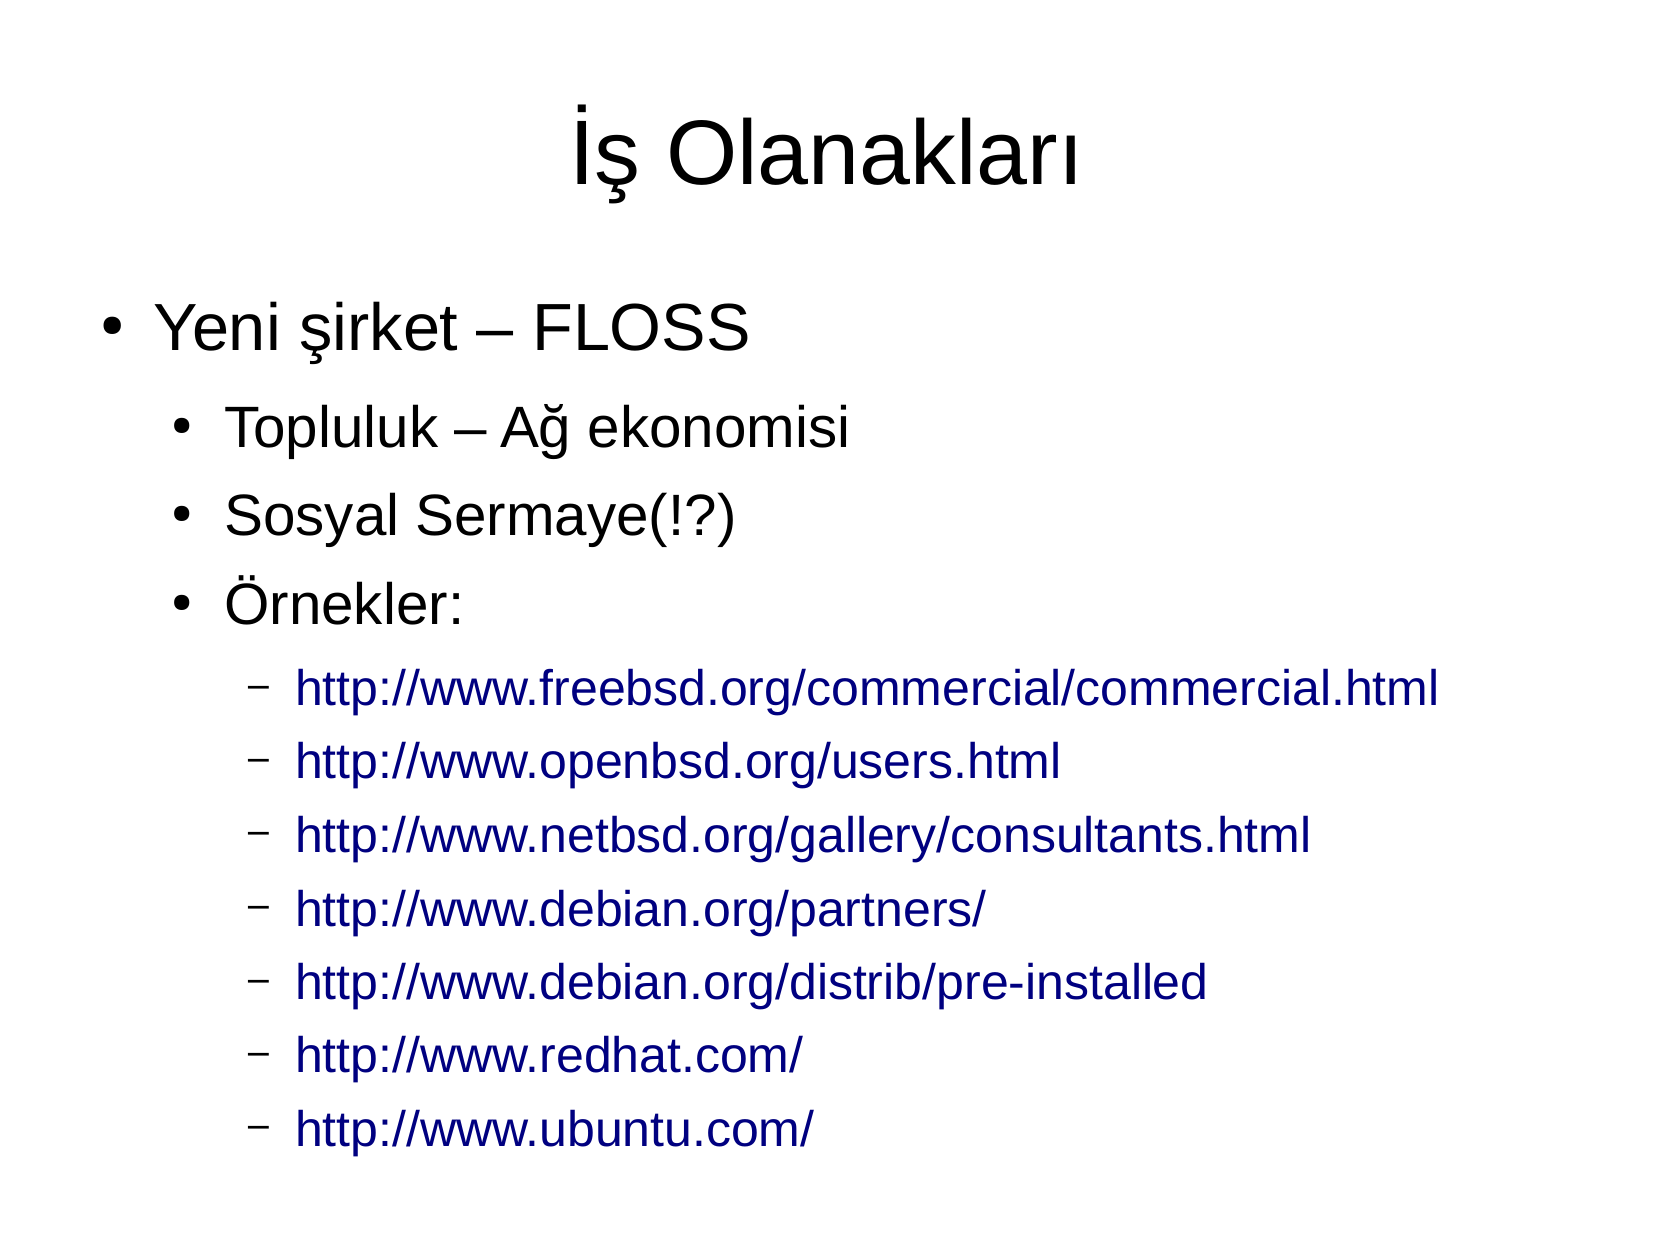

# İş Olanakları
Yeni şirket – FLOSS
Topluluk – Ağ ekonomisi
Sosyal Sermaye(!?)
Örnekler:
http://www.freebsd.org/commercial/commercial.html
http://www.openbsd.org/users.html
http://www.netbsd.org/gallery/consultants.html
http://www.debian.org/partners/
http://www.debian.org/distrib/pre-installed
http://www.redhat.com/
http://www.ubuntu.com/